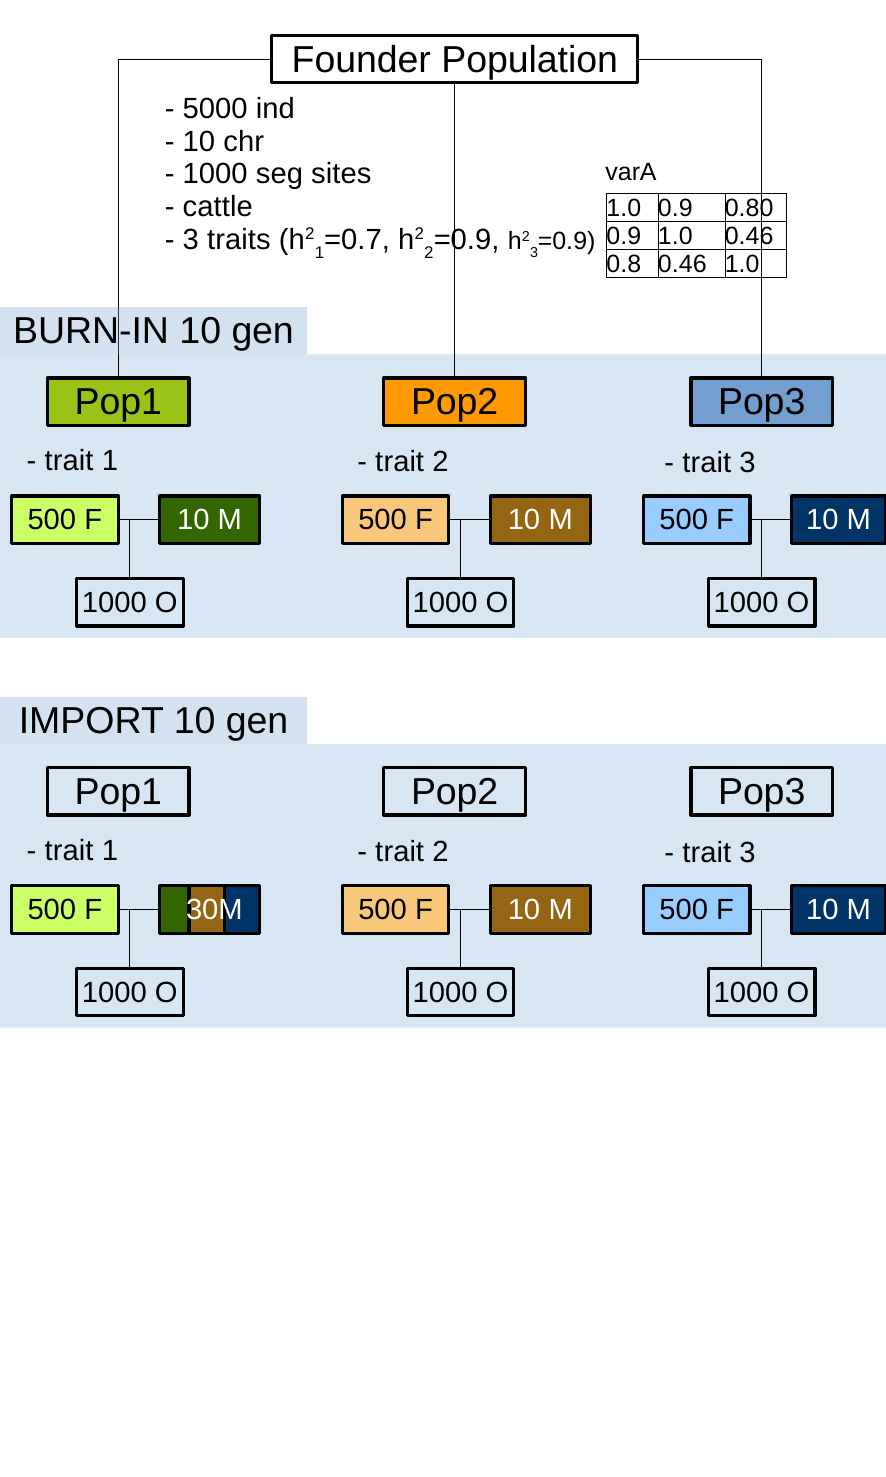

Founder Population
- 5000 ind
- 10 chr
- 1000 seg sites
- cattle
- 3 traits (h21=0.7, h22=0.9, h23=0.9)
varA
| 1.0 | 0.9 | 0.80 |
| --- | --- | --- |
| 0.9 | 1.0 | 0.46 |
| 0.8 | 0.46 | 1.0 |
BURN-IN 10 gen
Pop1
Pop2
Pop3
- trait 1
- trait 2
- trait 3
500 F
10 M
500 F
10 M
500 F
10 M
1000 O
1000 O
1000 O
IMPORT 10 gen
Pop1
Pop2
Pop3
- trait 1
- trait 2
- trait 3
500 F
30M
500 F
10 M
500 F
10 M
1000 O
1000 O
1000 O